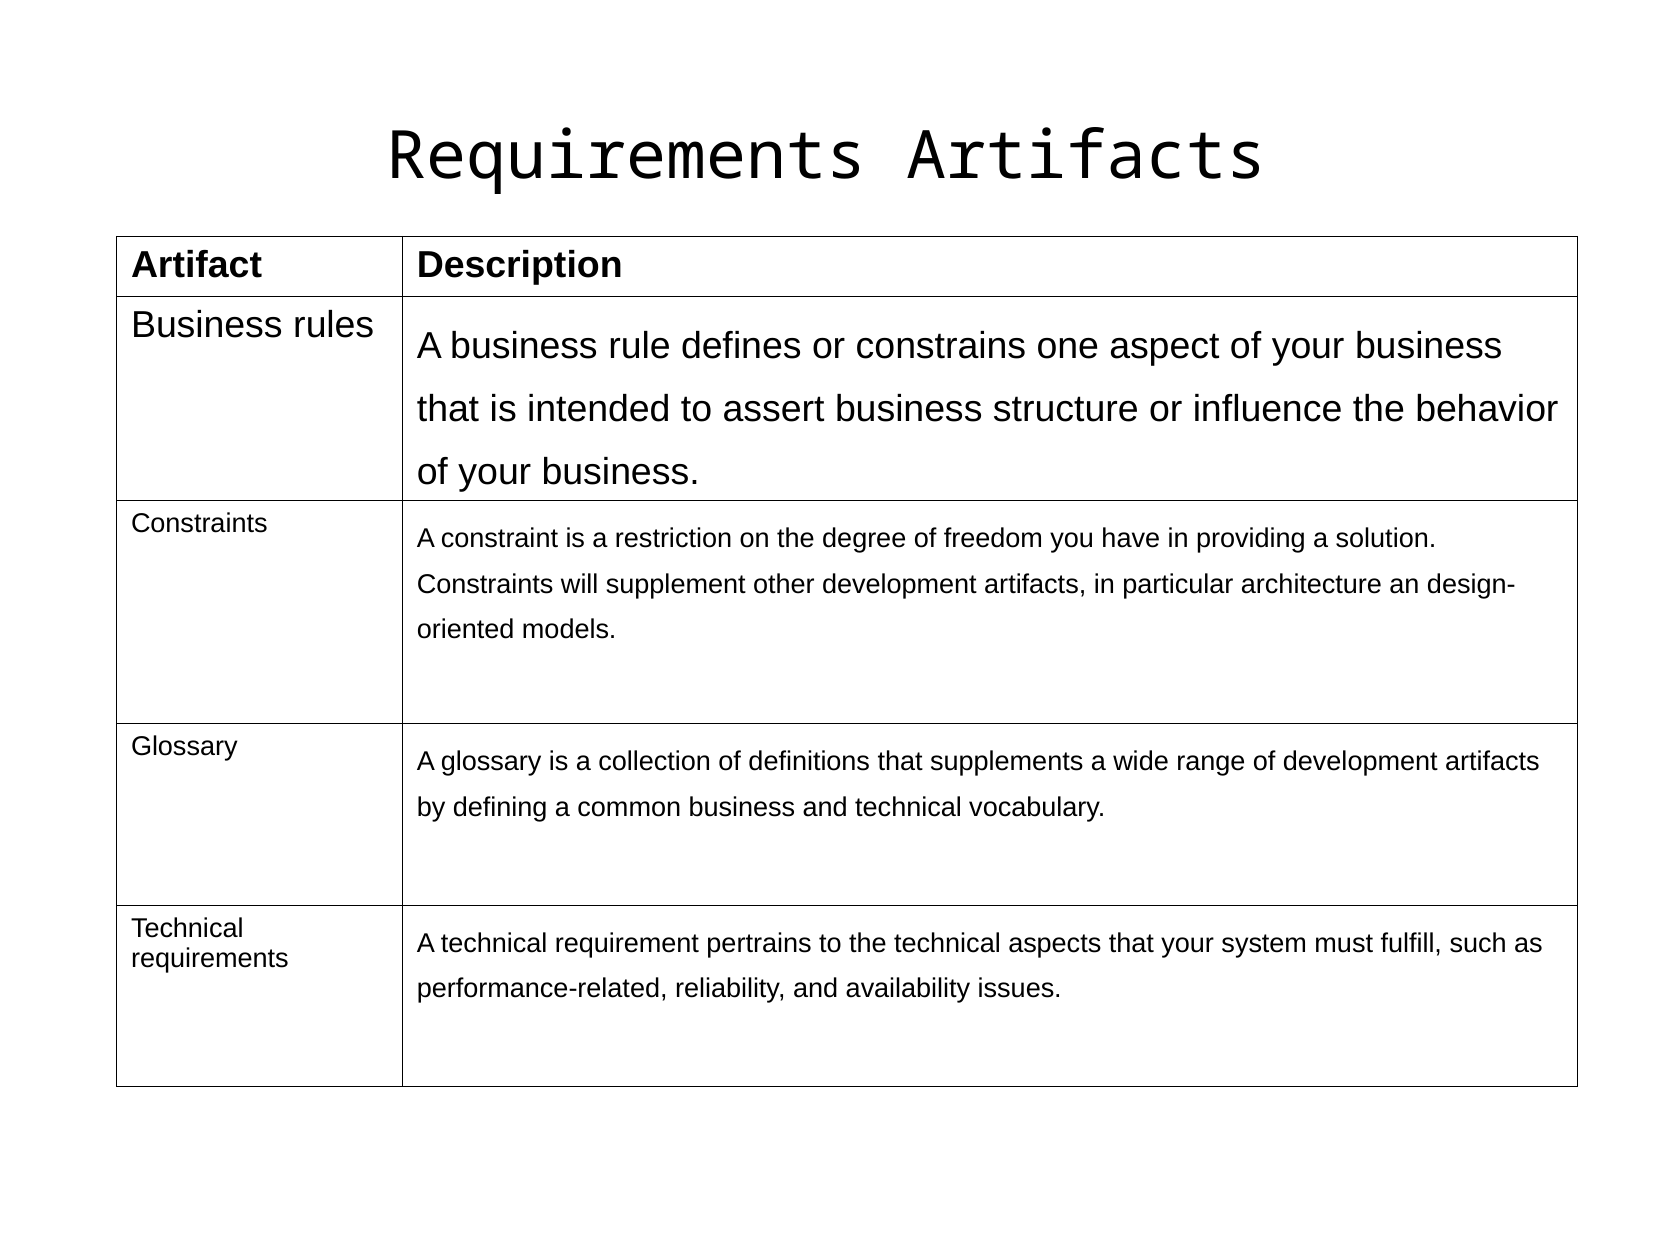

# Requirements Artifacts
| Artifact | Description |
| --- | --- |
| Business rules | A business rule defines or constrains one aspect of your business that is intended to assert business structure or influence the behavior of your business. |
| Constraints | A constraint is a restriction on the degree of freedom you have in providing a solution. Constraints will supplement other development artifacts, in particular architecture an design-oriented models. |
| Glossary | A glossary is a collection of definitions that supplements a wide range of development artifacts by defining a common business and technical vocabulary. |
| Technical requirements | A technical requirement pertrains to the technical aspects that your system must fulfill, such as performance-related, reliability, and availability issues. |